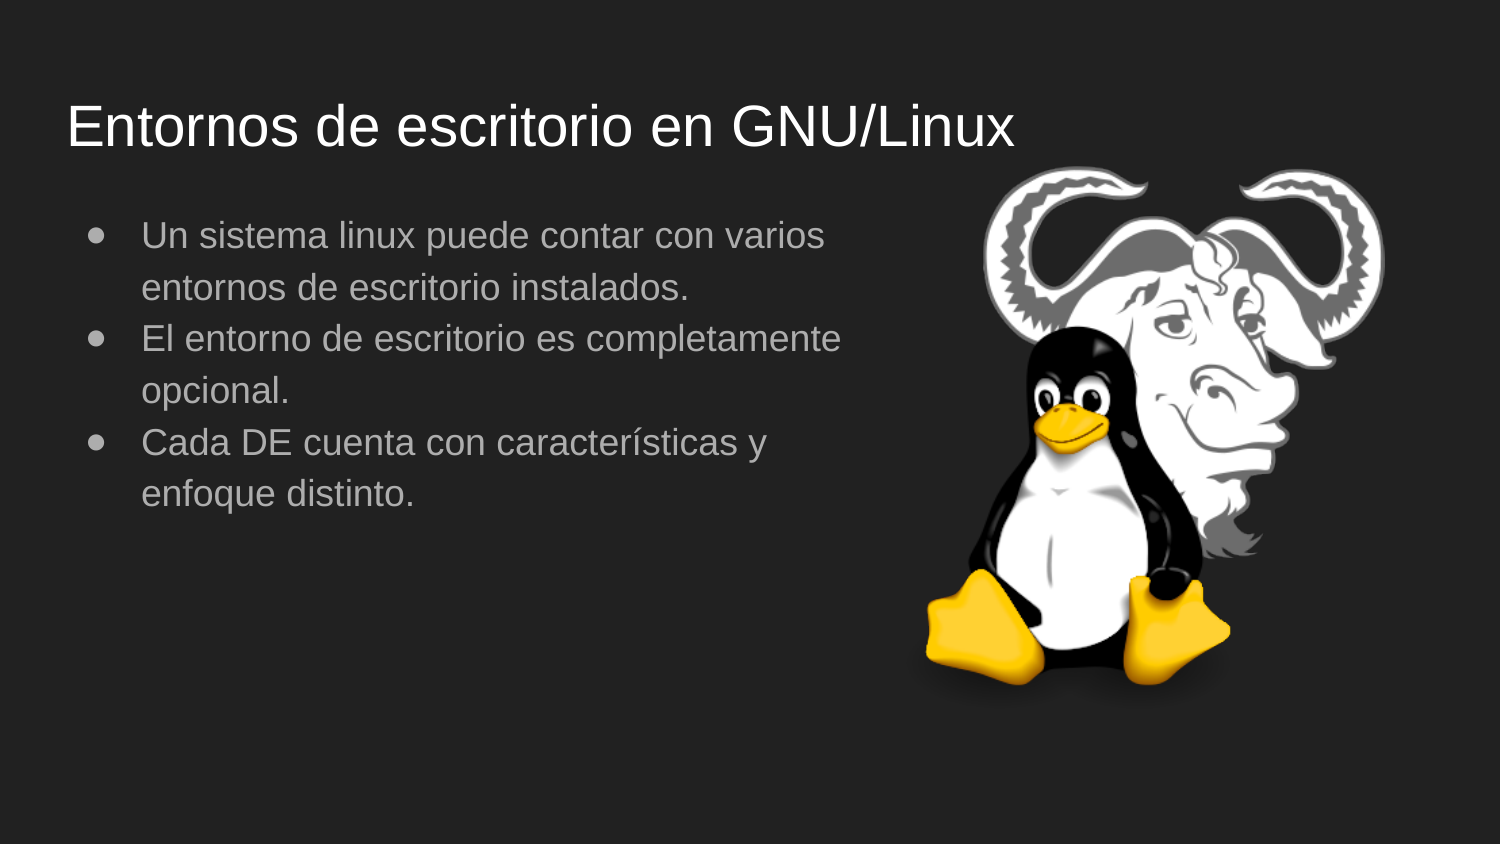

# Entornos de escritorio en GNU/Linux
Un sistema linux puede contar con varios entornos de escritorio instalados.
El entorno de escritorio es completamente opcional.
Cada DE cuenta con características y enfoque distinto.